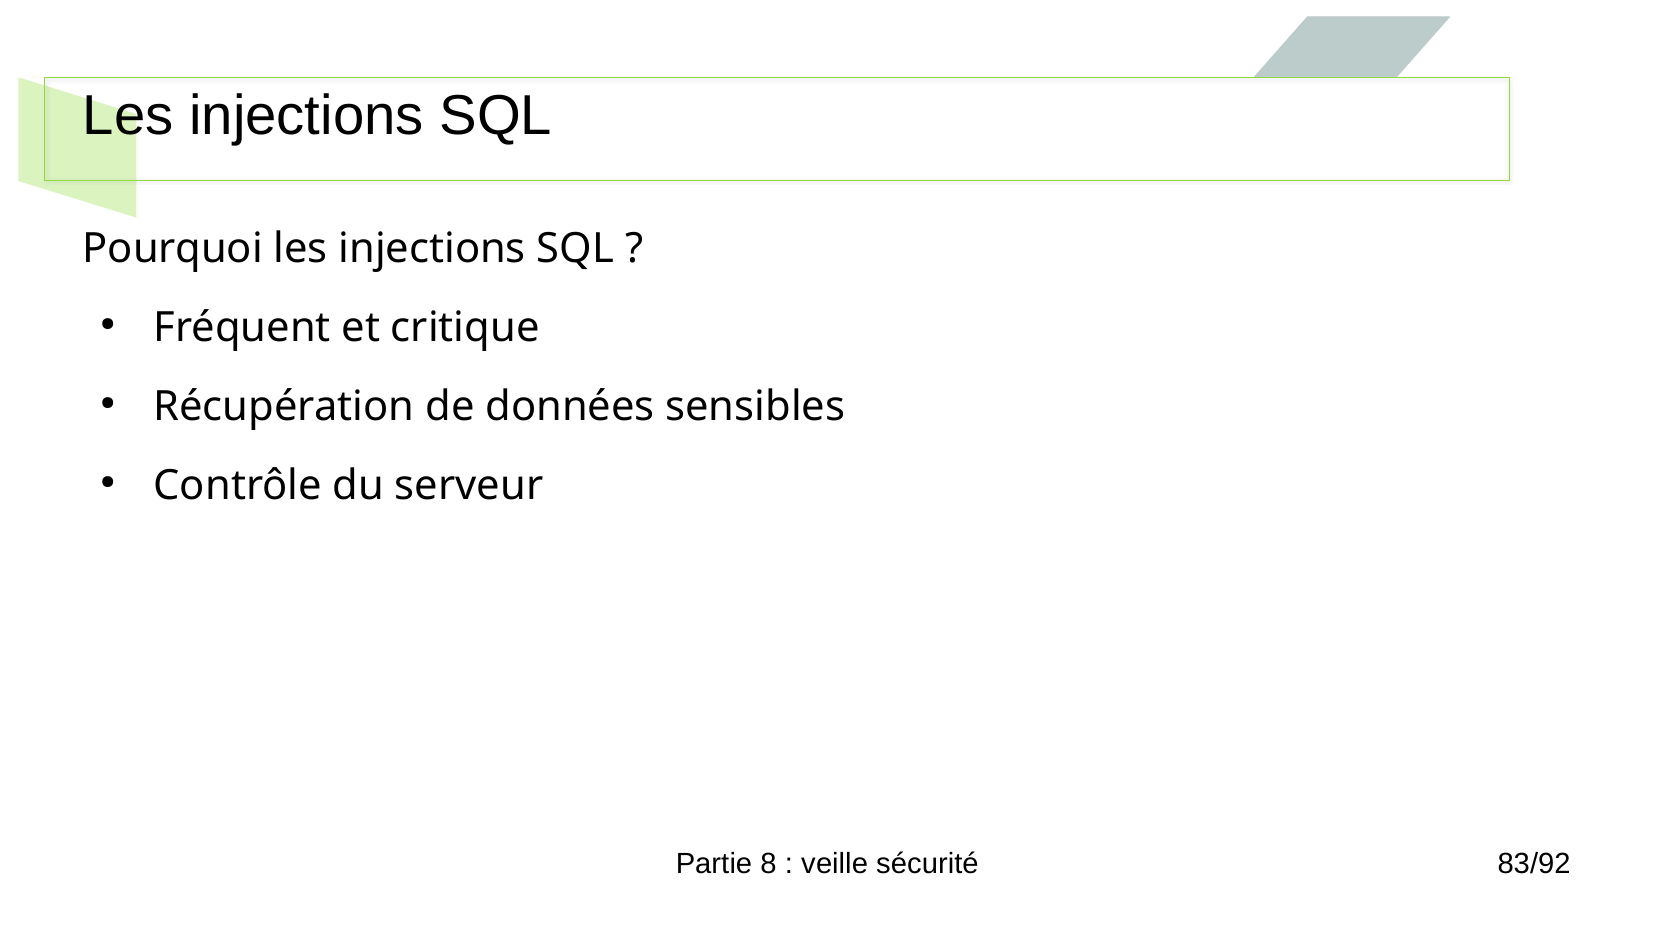

# Les injections SQL
Pourquoi les injections SQL ?
Fréquent et critique
Récupération de données sensibles
Contrôle du serveur
Partie 8 : veille sécurité
83